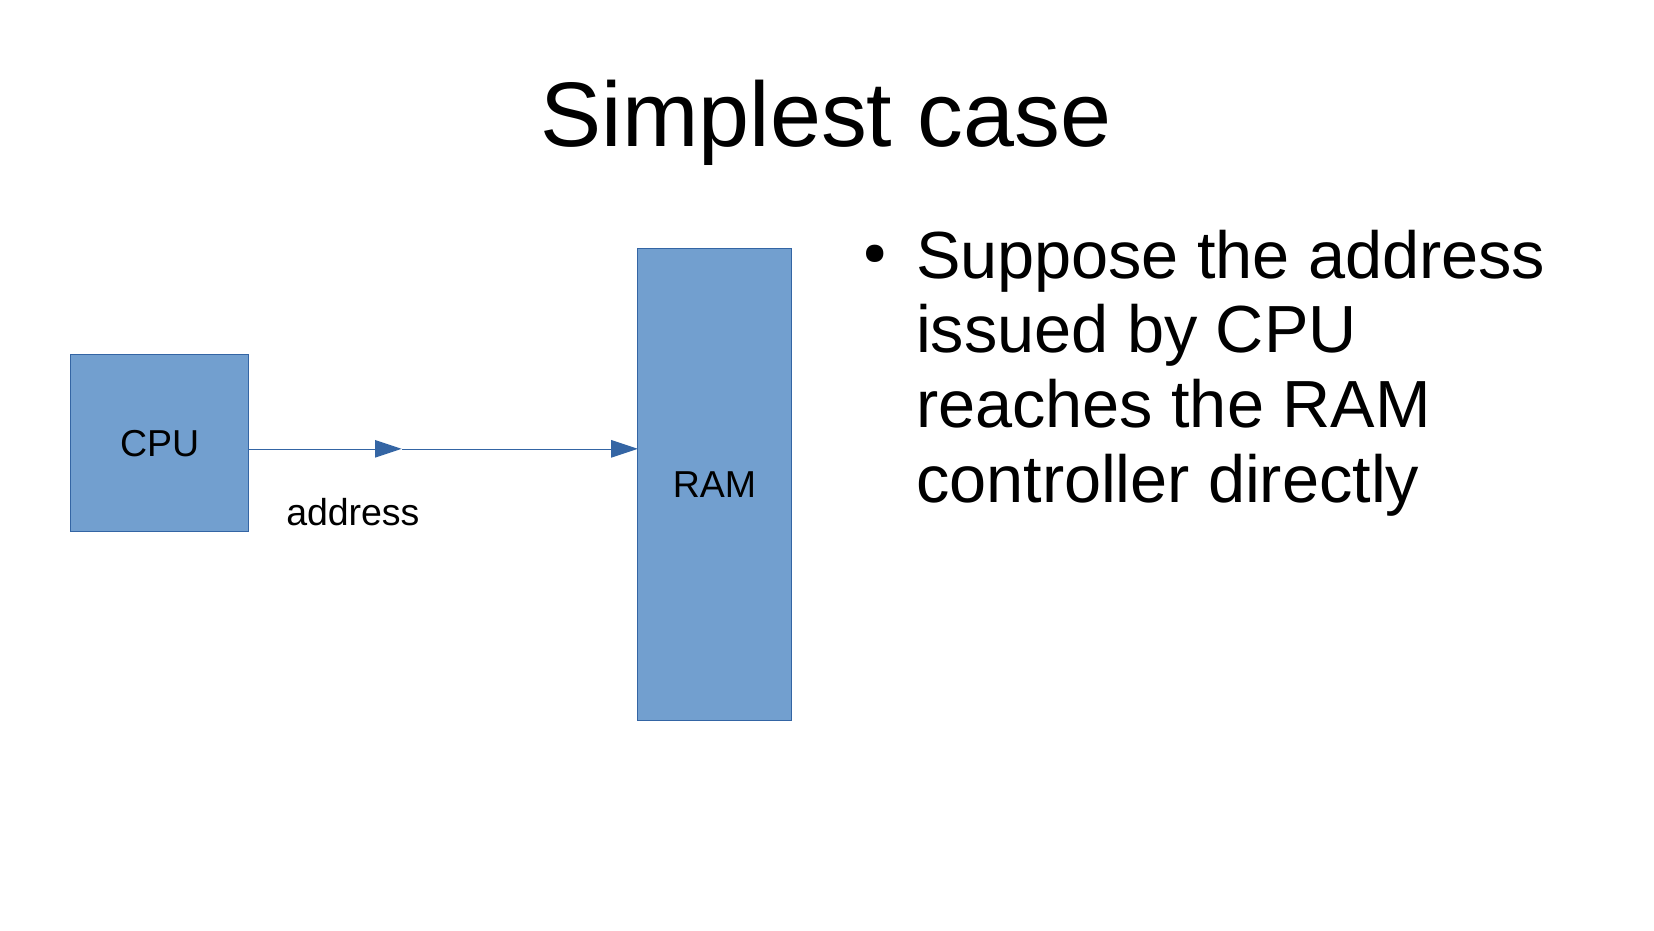

# Simplest case
Suppose the address issued by CPU reaches the RAM controller directly
RAM
CPU
address